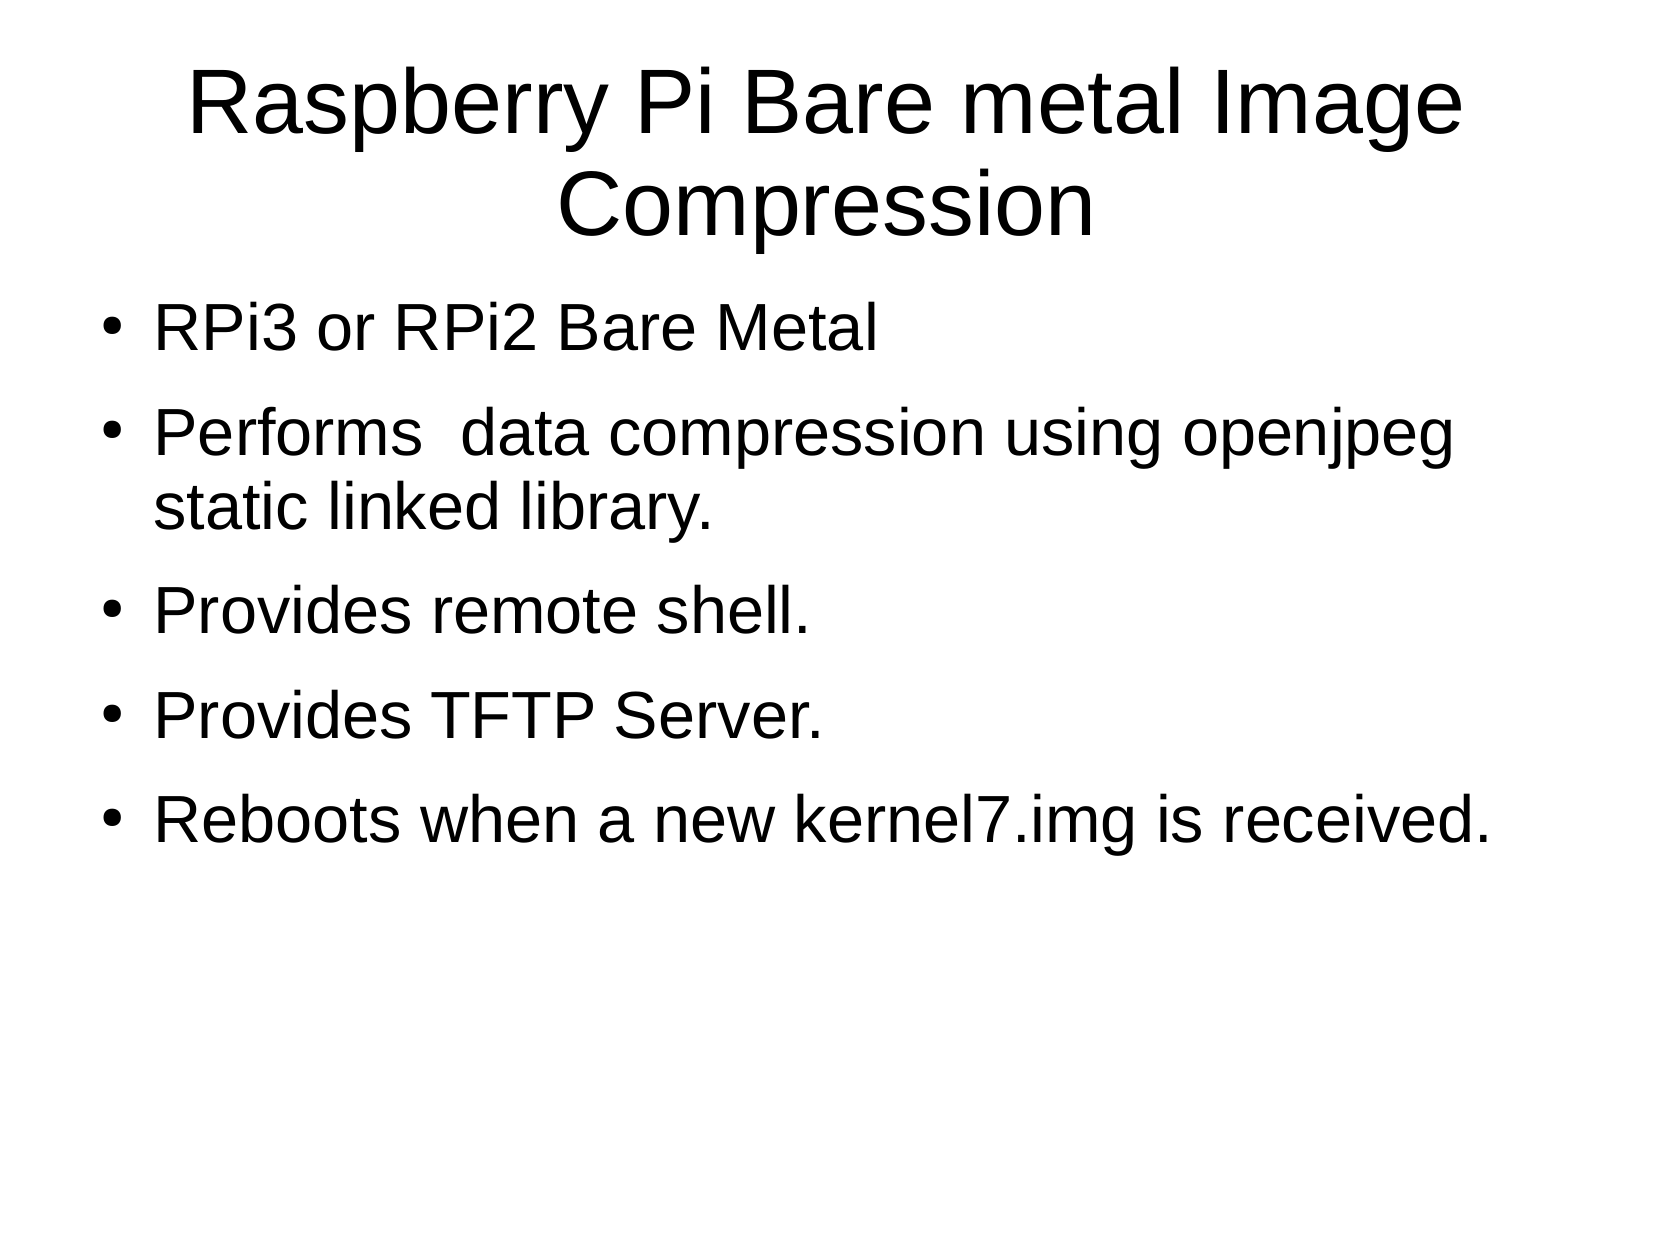

# Raspberry Pi Bare metal Image Compression
RPi3 or RPi2 Bare Metal
Performs data compression using openjpeg static linked library.
Provides remote shell.
Provides TFTP Server.
Reboots when a new kernel7.img is received.